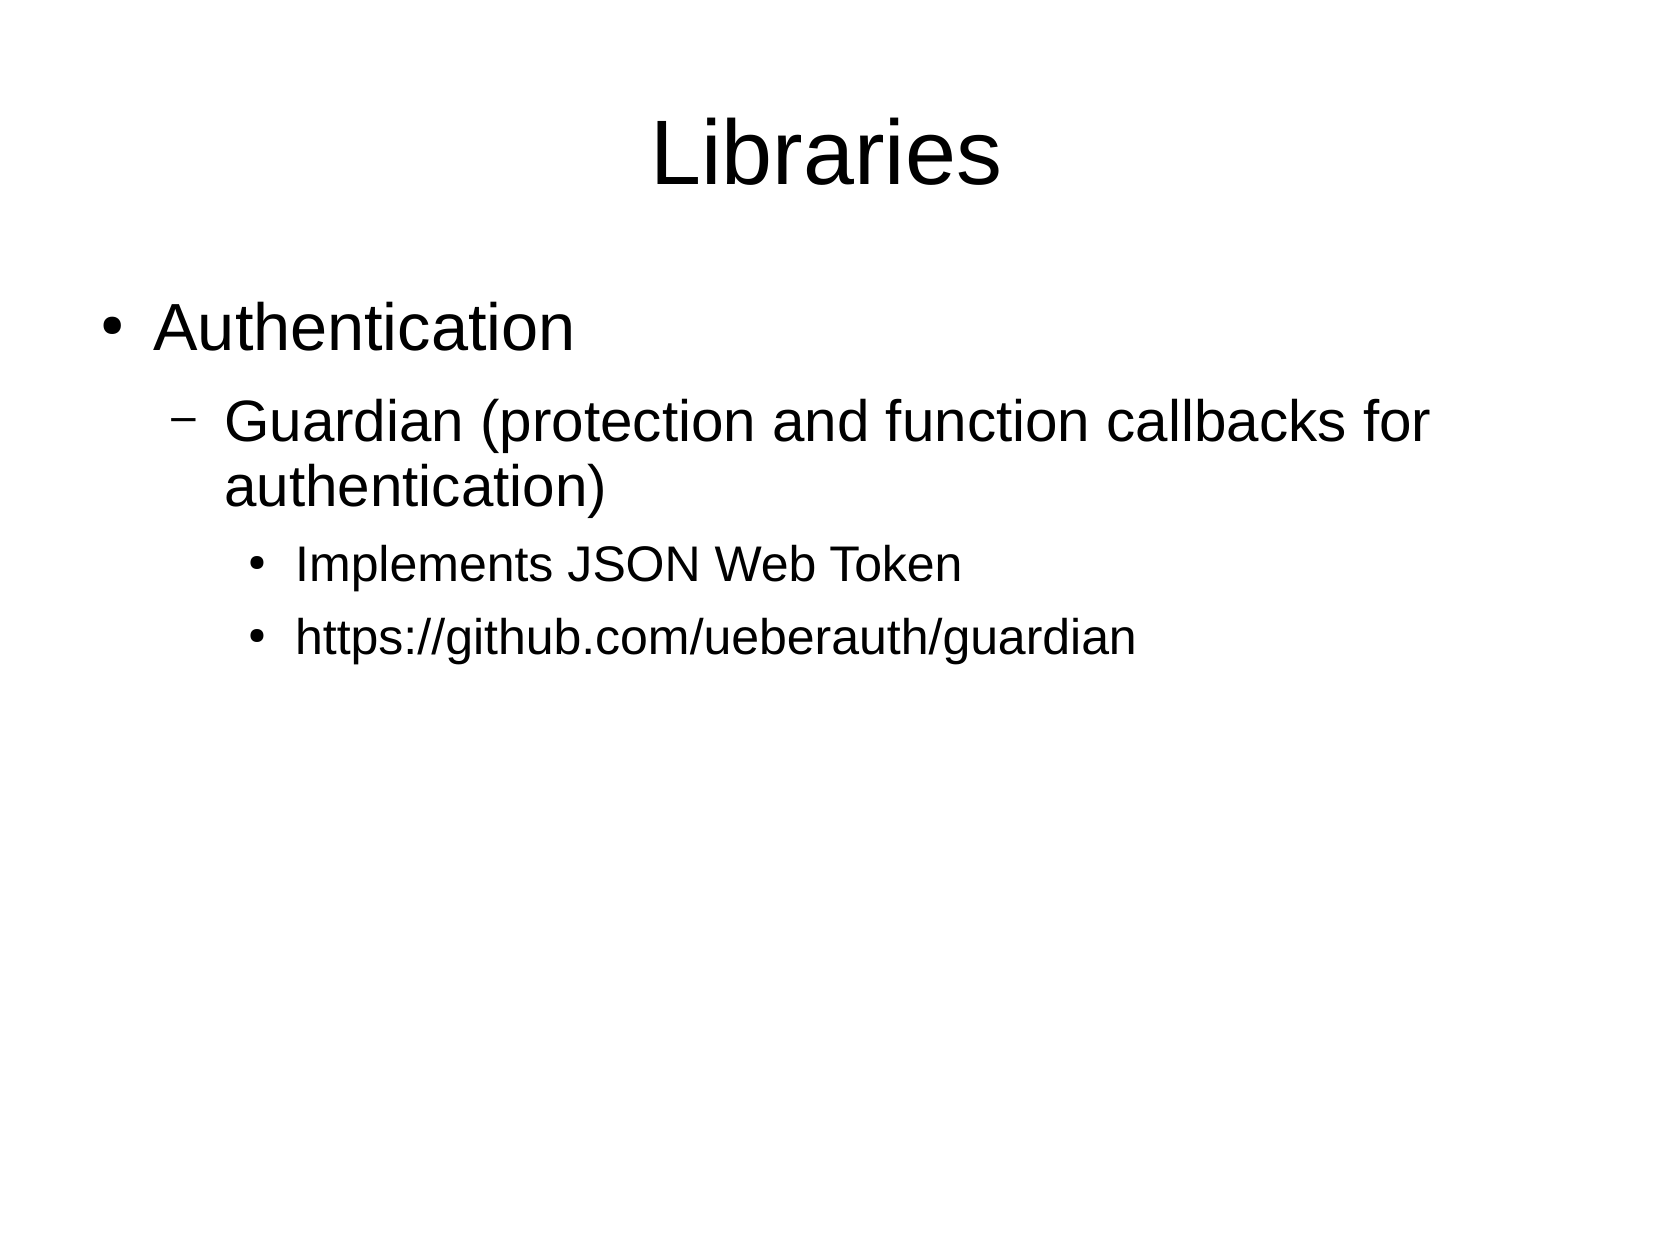

# Libraries
Authentication
Guardian (protection and function callbacks for authentication)
Implements JSON Web Token
https://github.com/ueberauth/guardian